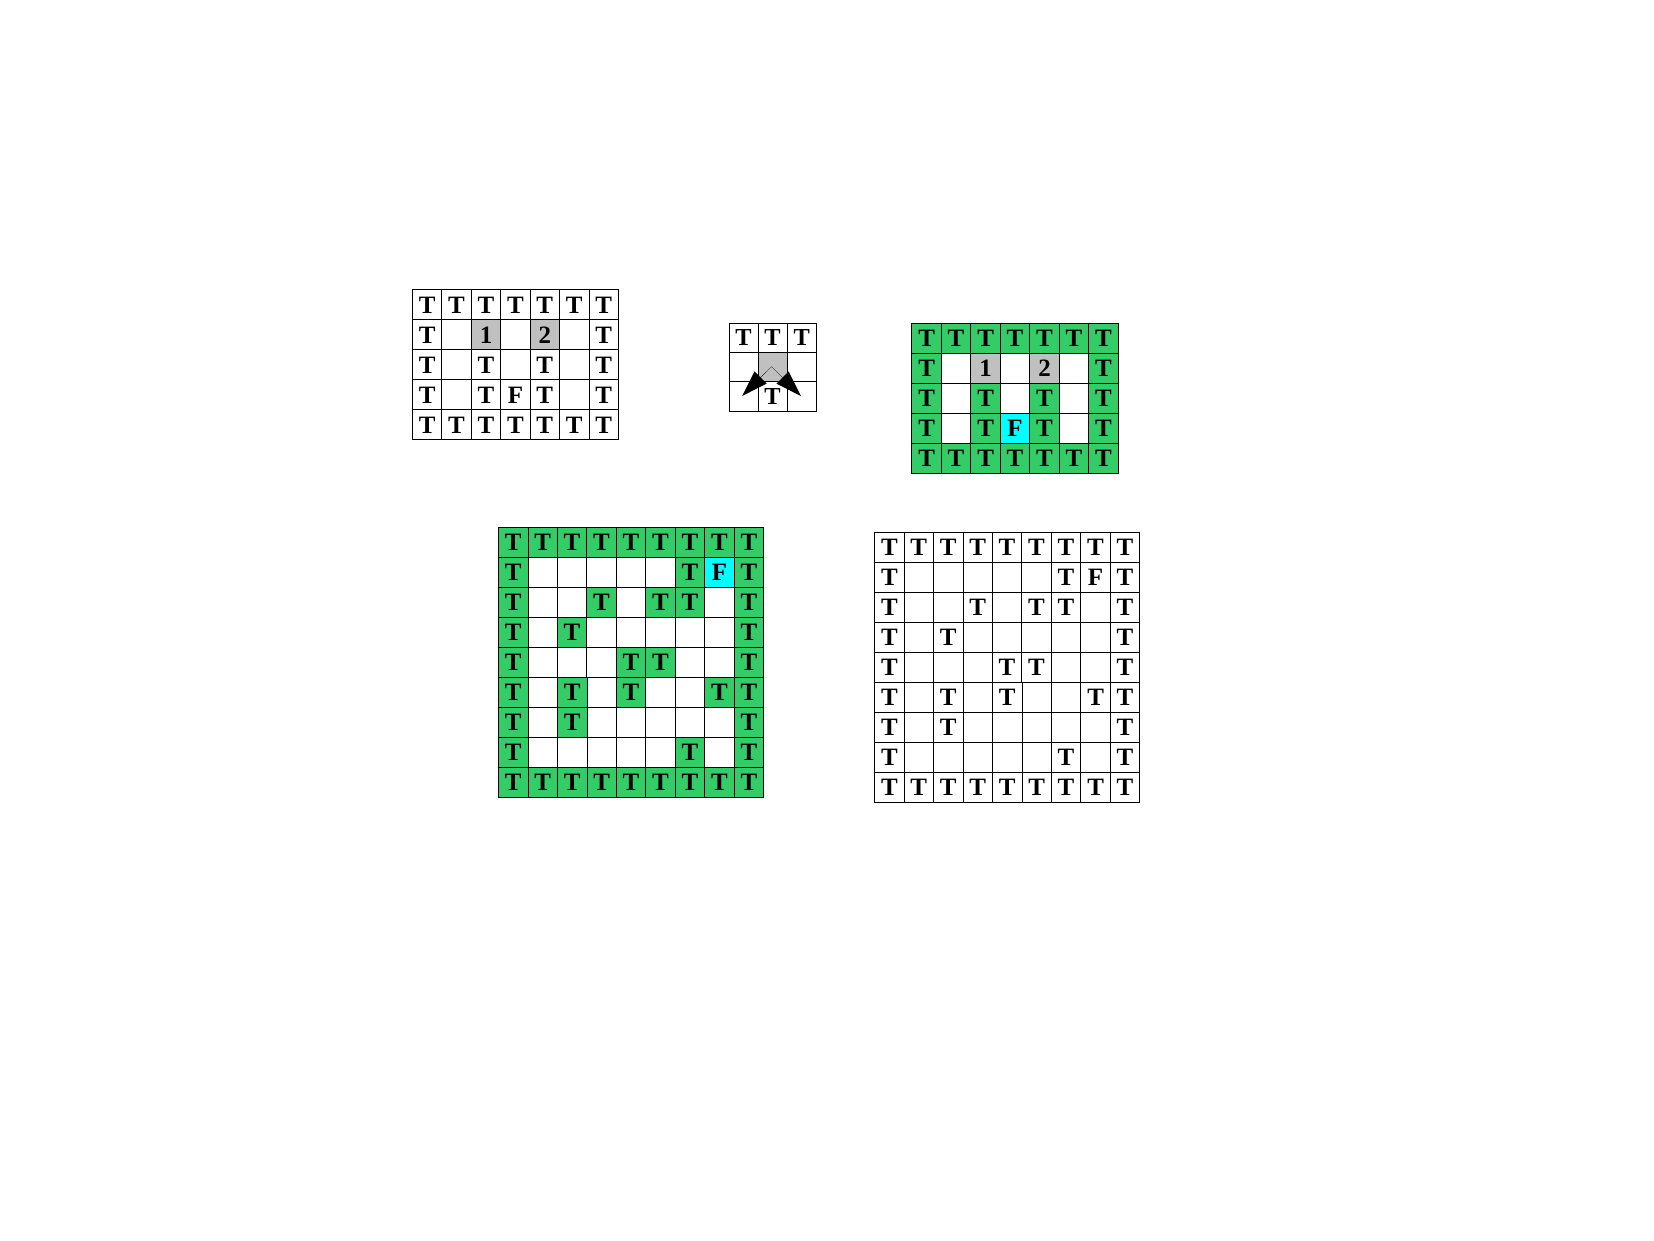

T
T
T
T
T
T
T
T
1
2
T
T
T
T
T
T
T
T
T
T
T
T
T
1
2
T
T
T
F
T
T
T
T
T
T
T
T
T
T
T
T
T
T
T
F
T
T
T
T
T
T
T
T
T
T
T
T
T
T
T
T
T
T
T
T
T
T
T
T
T
T
T
T
T
F
T
T
T
F
T
T
T
T
T
T
T
T
T
T
T
T
T
T
T
T
T
T
T
T
T
T
T
T
T
T
T
T
T
T
T
T
T
T
T
T
T
T
T
T
T
T
T
T
T
T
T
T
T
T
T
T
T
T
T
T
T
T
T
T
T
T
T
T
T